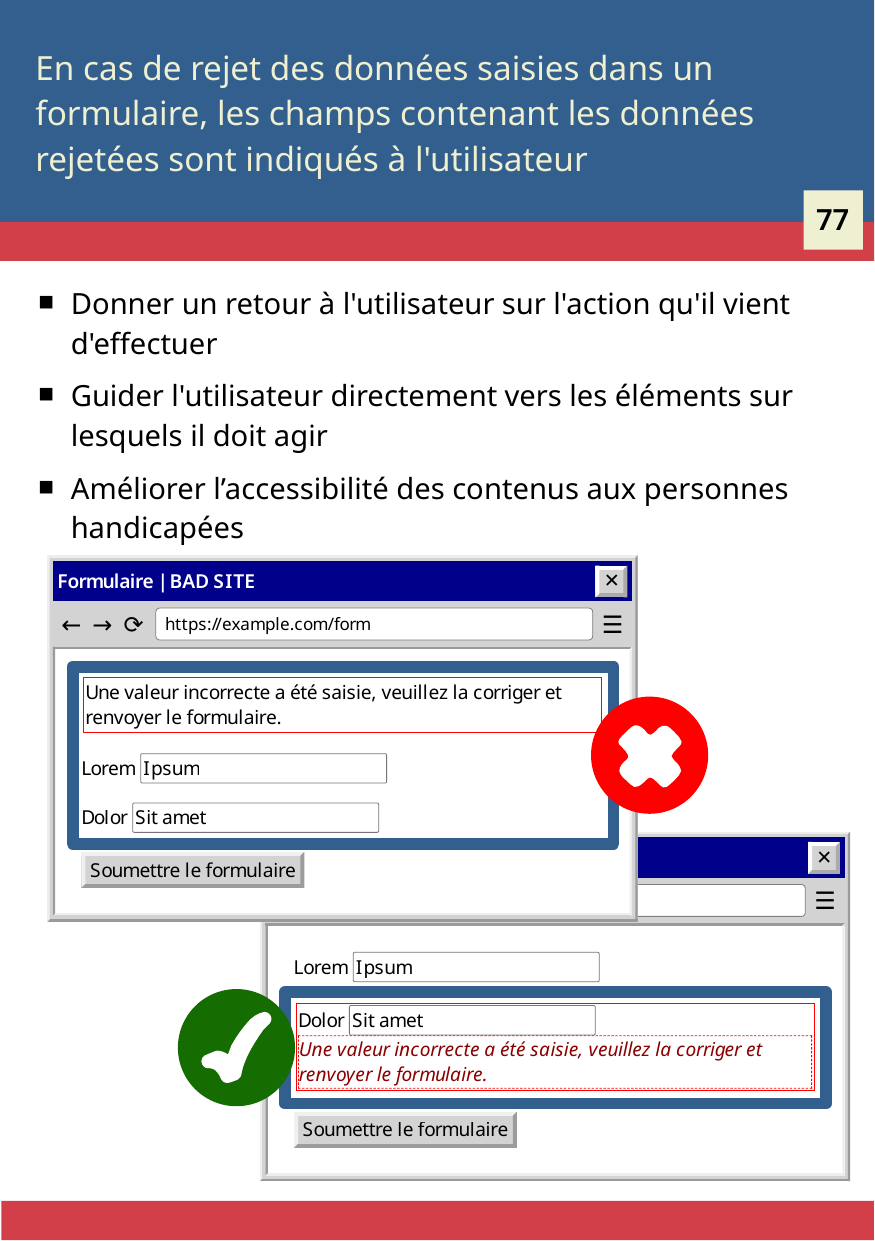

# En cas de rejet des données saisies dans un formulaire, les champs contenant les données rejetées sont indiqués à l'utilisateur
77
Donner un retour à l'utilisateur sur l'action qu'il vient d'effectuer
Guider l'utilisateur directement vers les éléments sur lesquels il doit agir
Améliorer l’accessibilité des contenus aux personnes handicapées